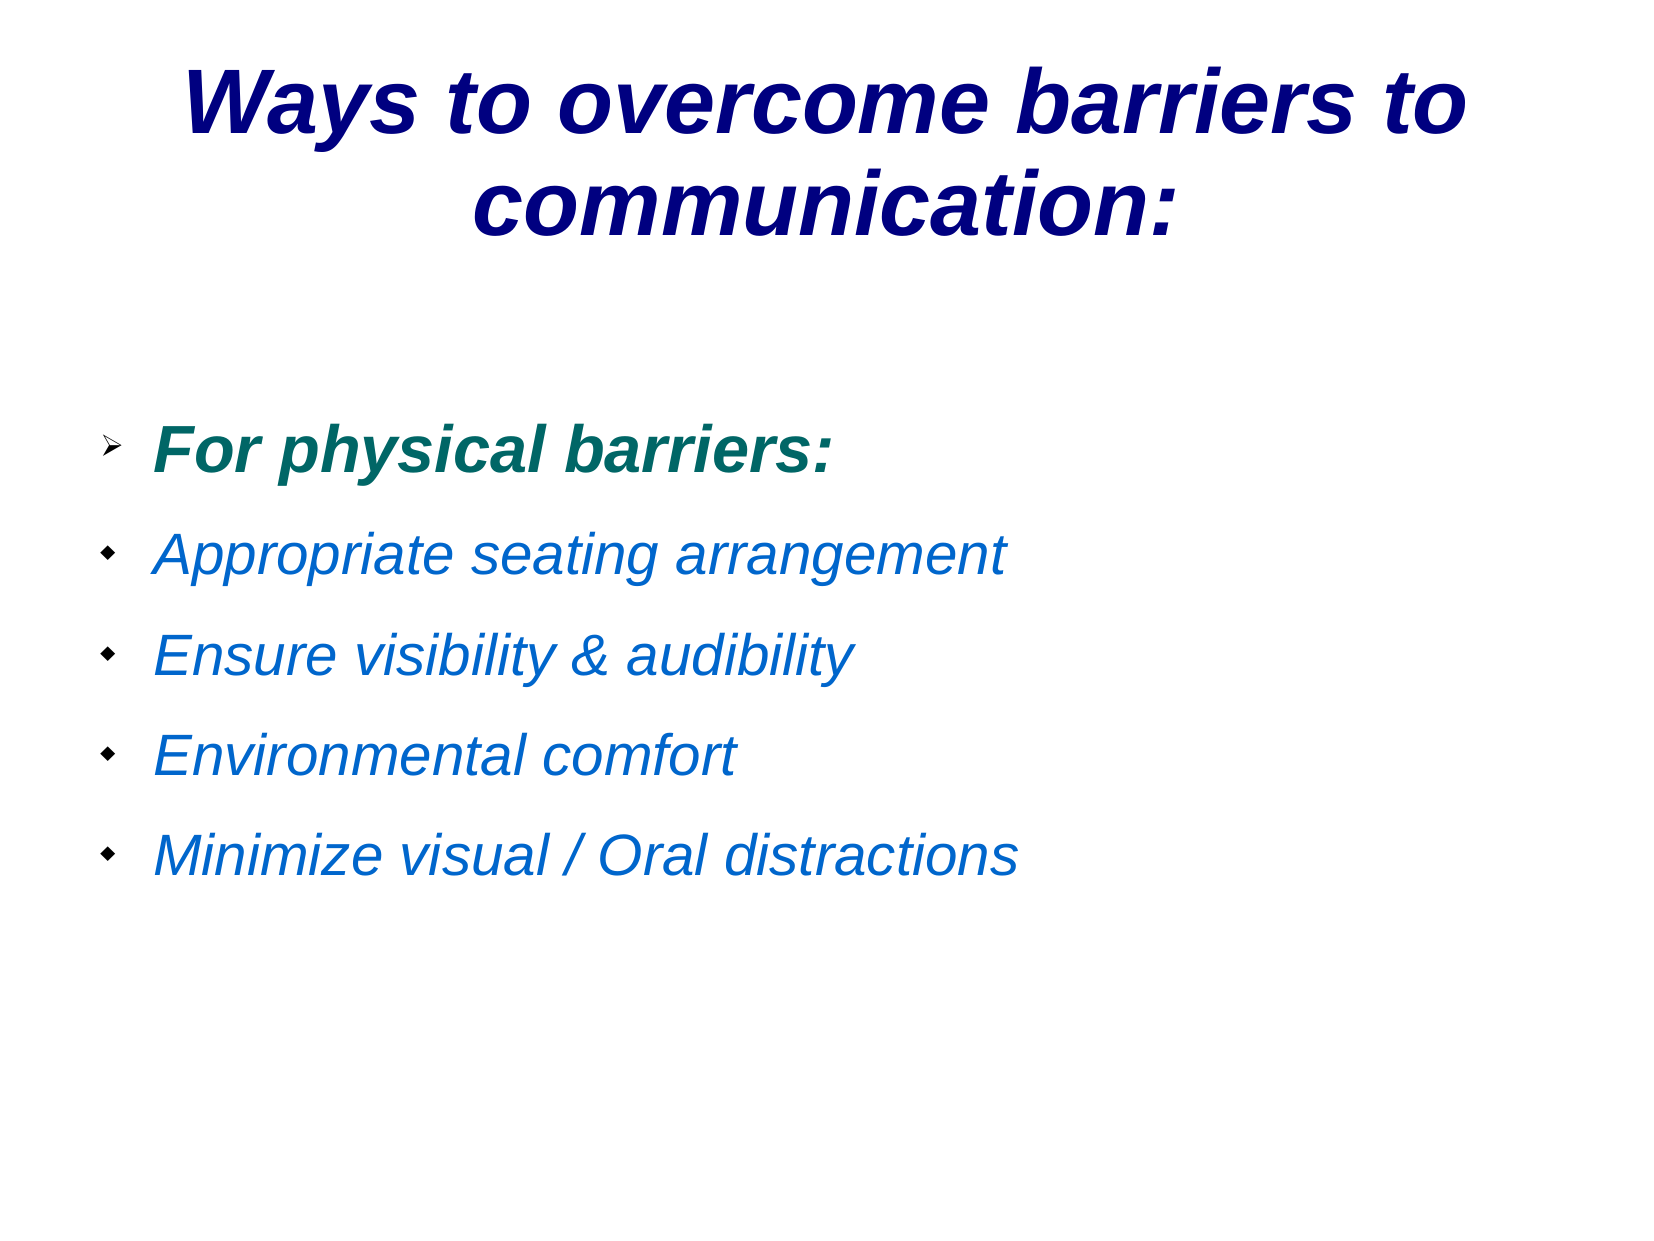

# Ways to overcome barriers to communication:
For physical barriers:
Appropriate seating arrangement
Ensure visibility & audibility
Environmental comfort
Minimize visual / Oral distractions